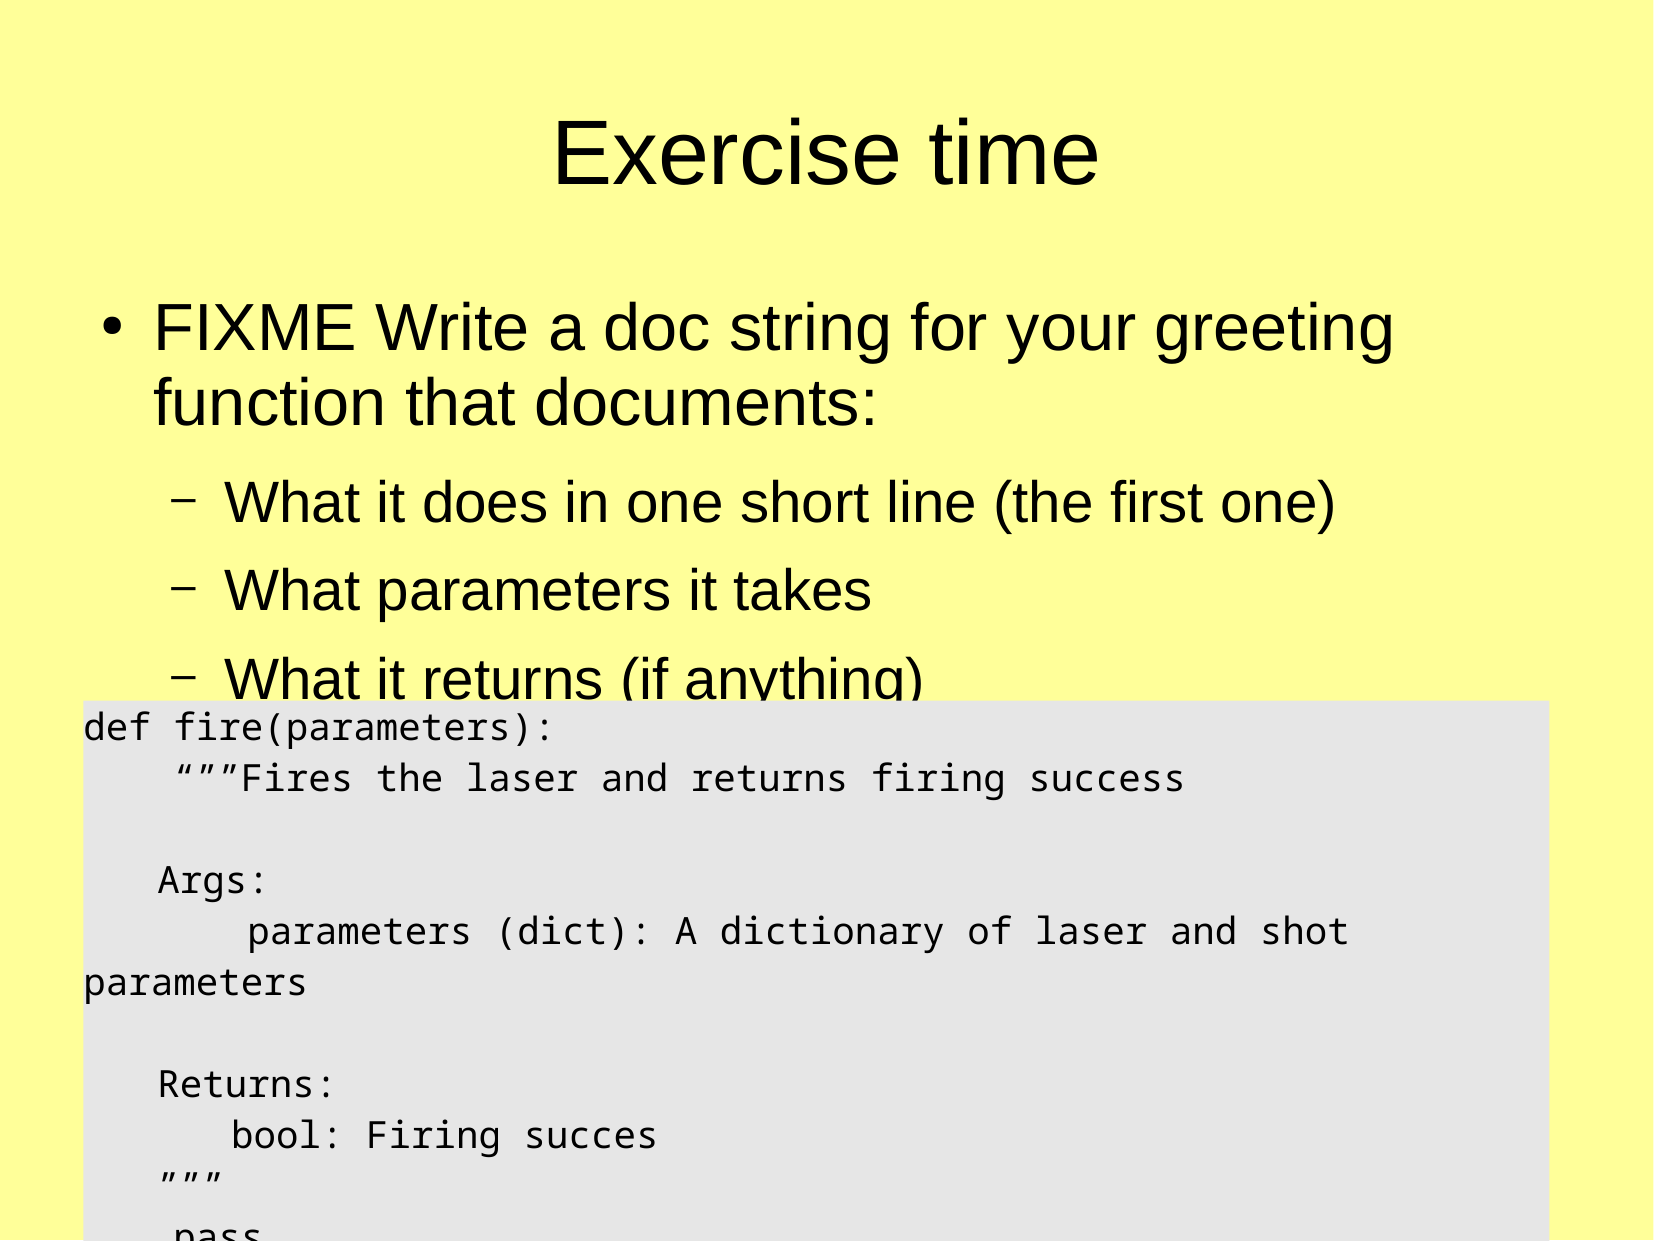

# Exercise time
FIXME Write a doc string for your greeting function that documents:
What it does in one short line (the first one)
What parameters it takes
What it returns (if anything)
def fire(parameters):
 “””Fires the laser and returns firing success
	Args:
	 parameters (dict): A dictionary of laser and shot parameters
	Returns:
		bool: Firing succes
	”””
 pass